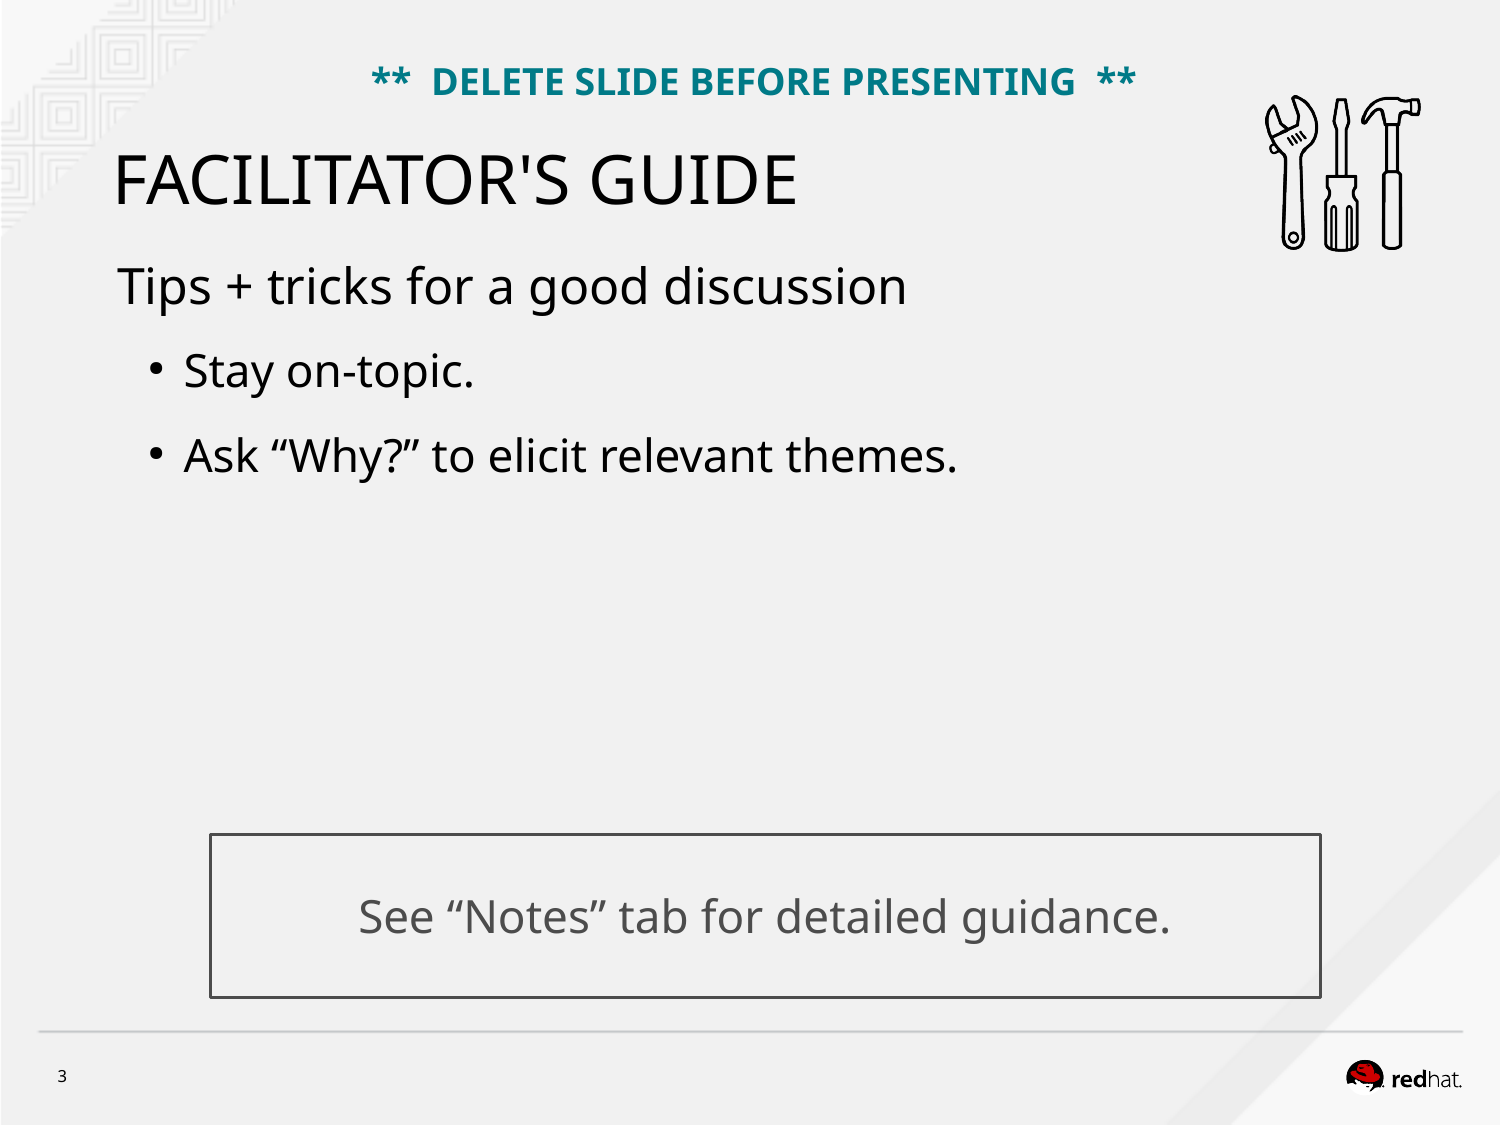

# FACILITATOR'S GUIDE
** DELETE SLIDE BEFORE PRESENTING **
Tips + tricks for a good discussion
Stay on-topic.
Ask “Why?” to elicit relevant themes.
See “Notes” tab for detailed guidance.
3